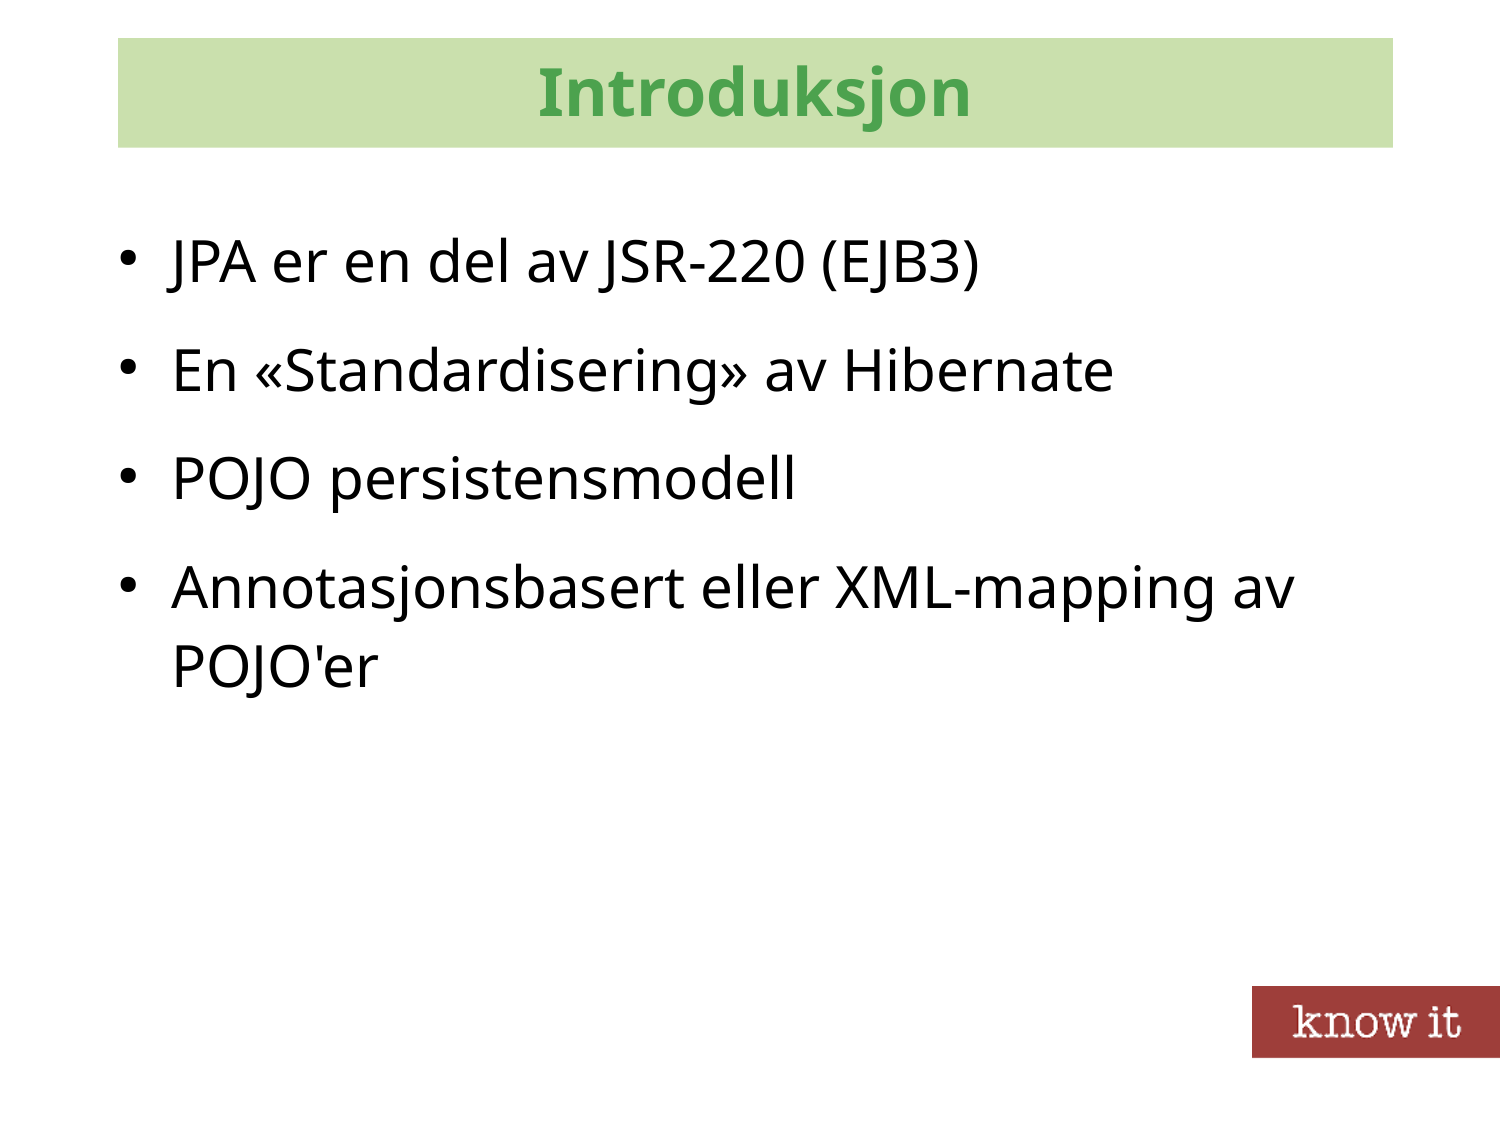

Introduksjon
# JPA er en del av JSR-220 (EJB3)
En «Standardisering» av Hibernate
POJO persistensmodell
Annotasjonsbasert eller XML-mapping av POJO'er